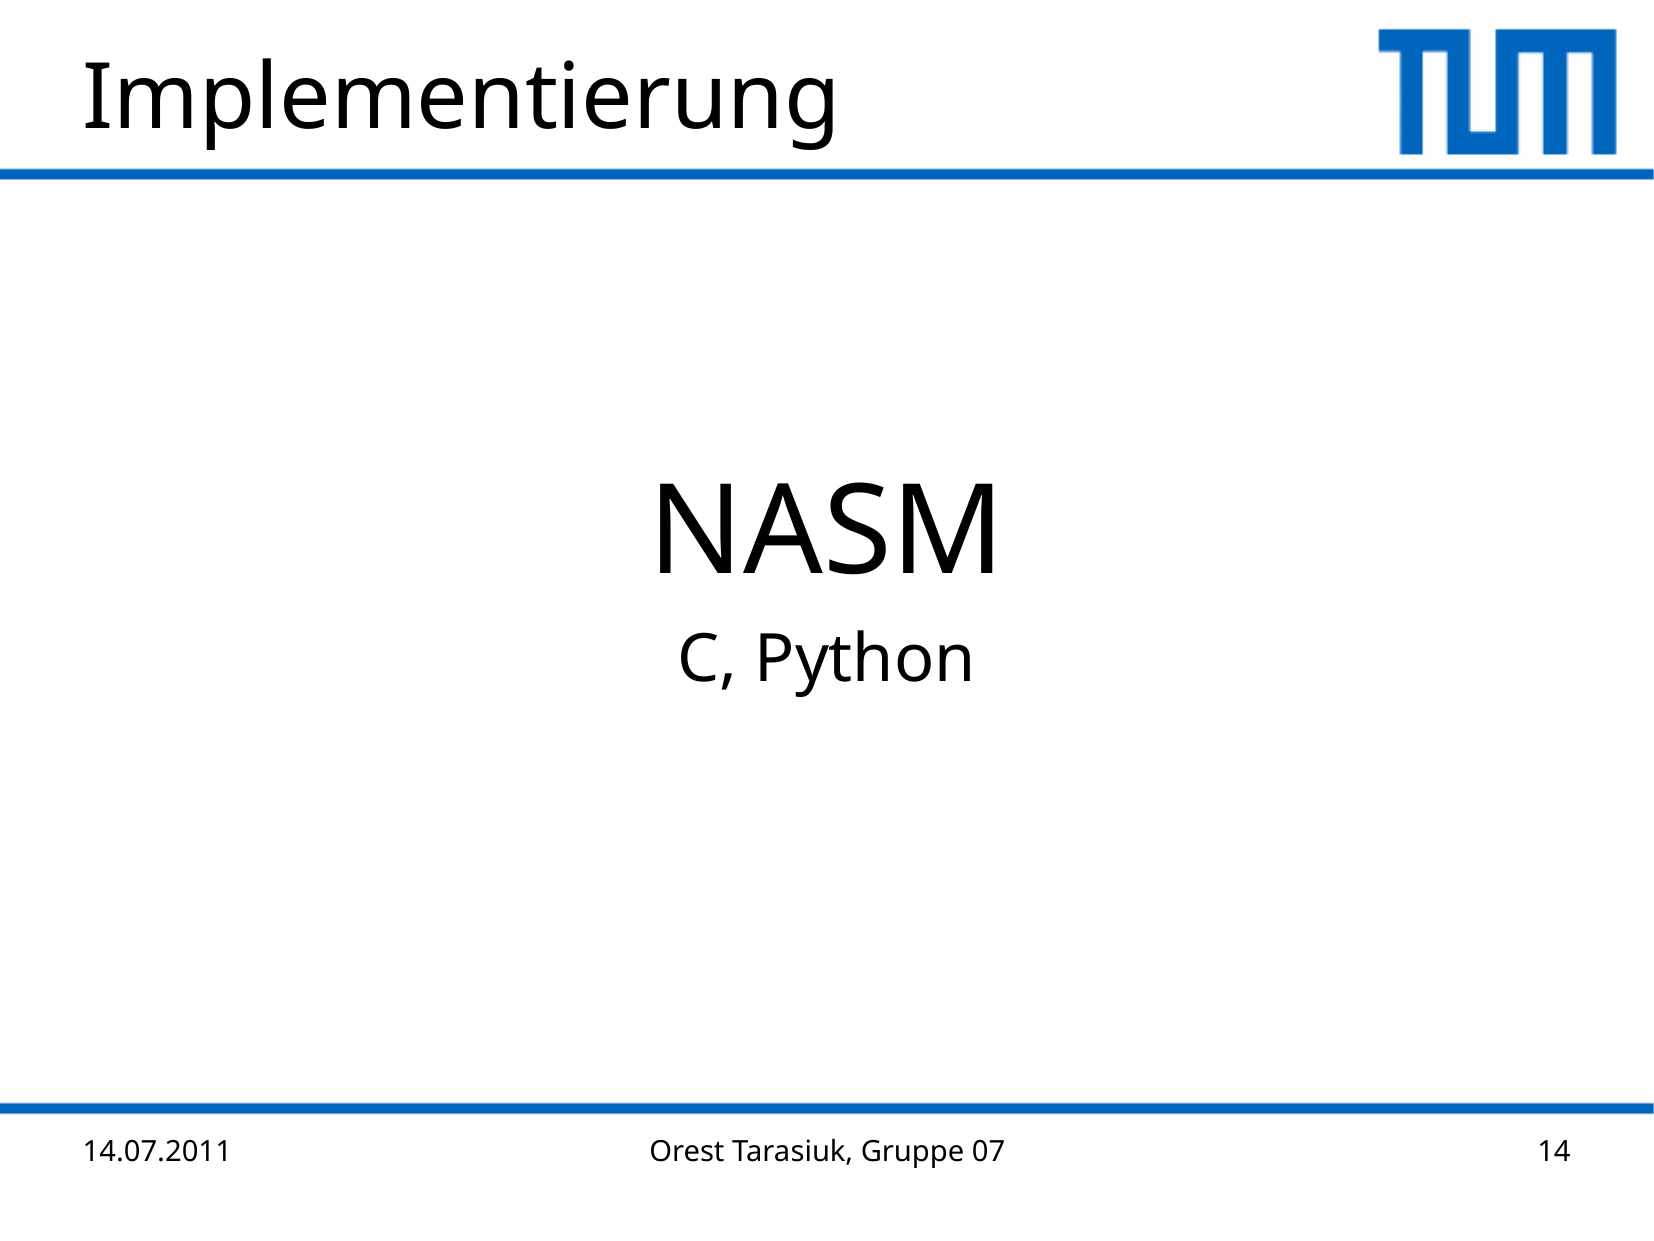

# Implementierung
NASM
C, Python
14.07.2011
Orest Tarasiuk, Gruppe 07
14